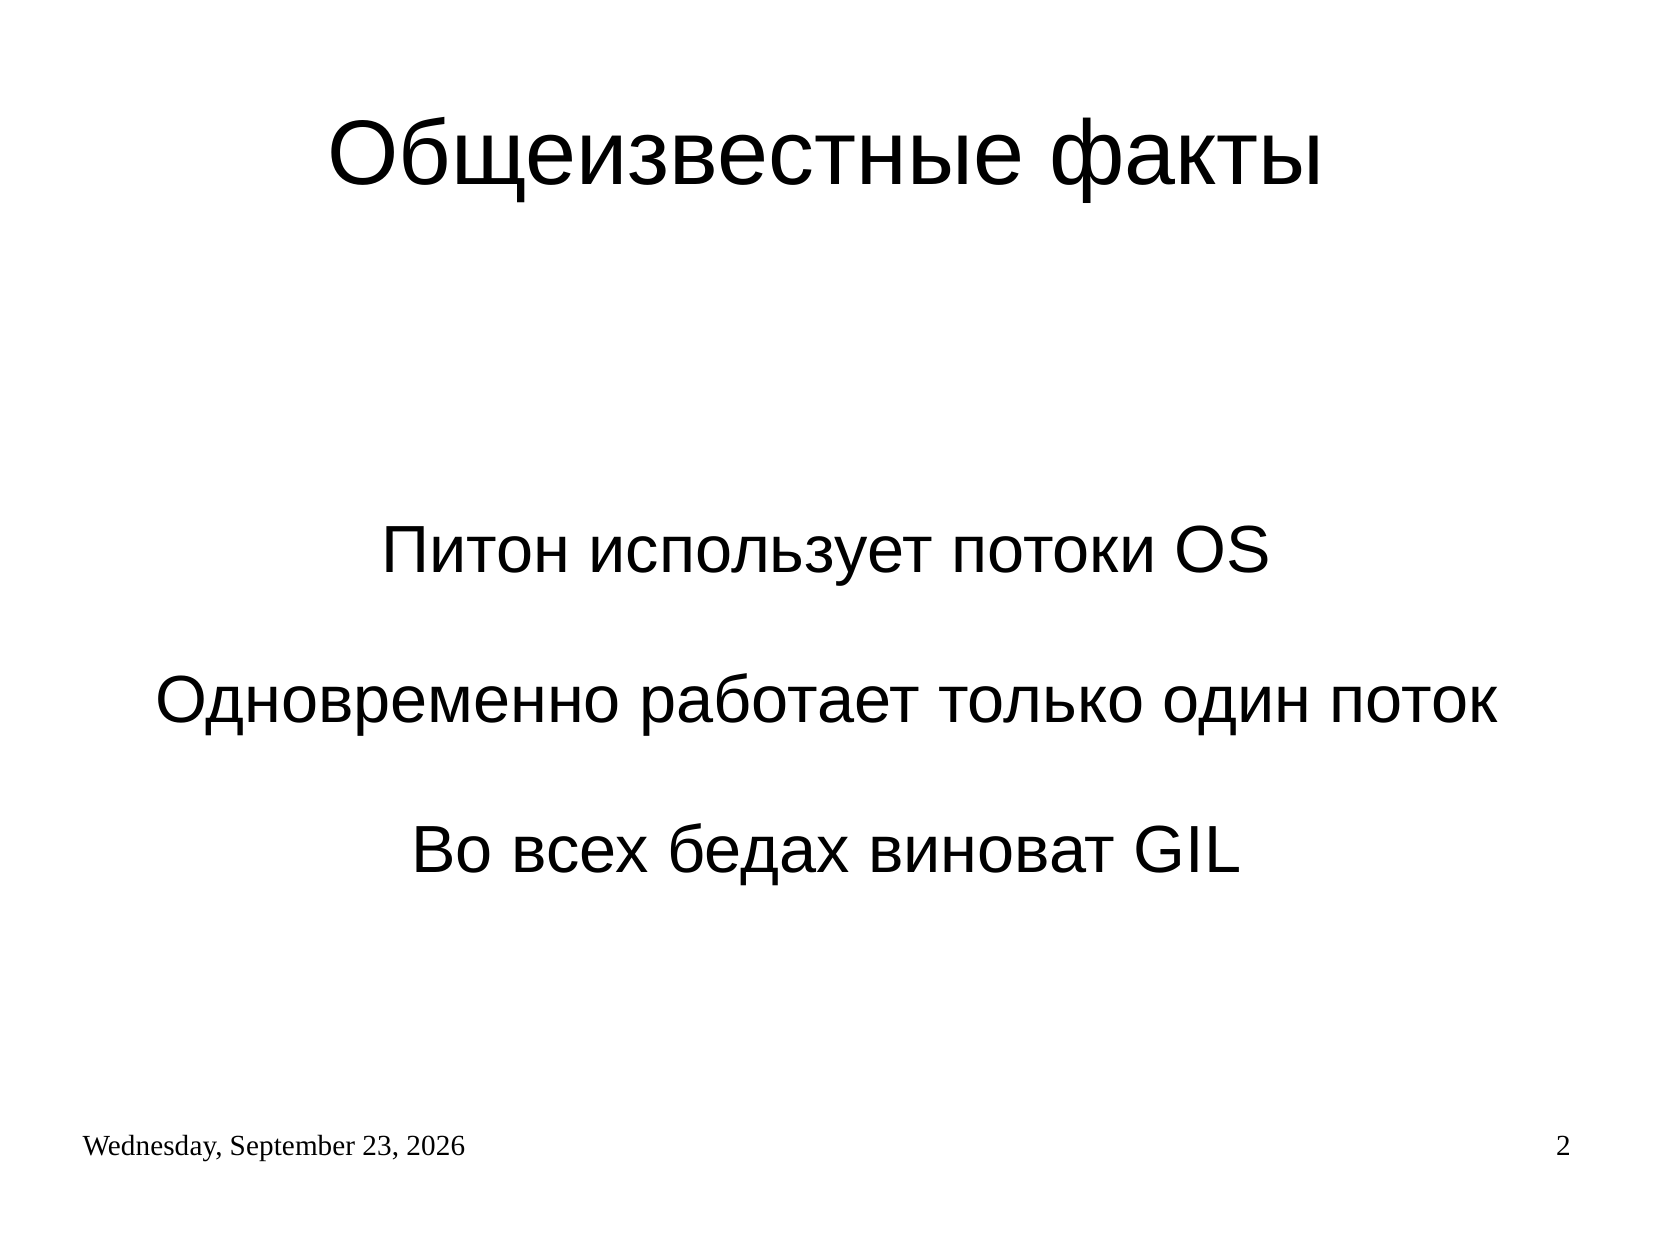

# Общеизвестные факты
Питон использует потоки OS
Одновременно работает только один поток
Во всех бедах виноват GIL
2